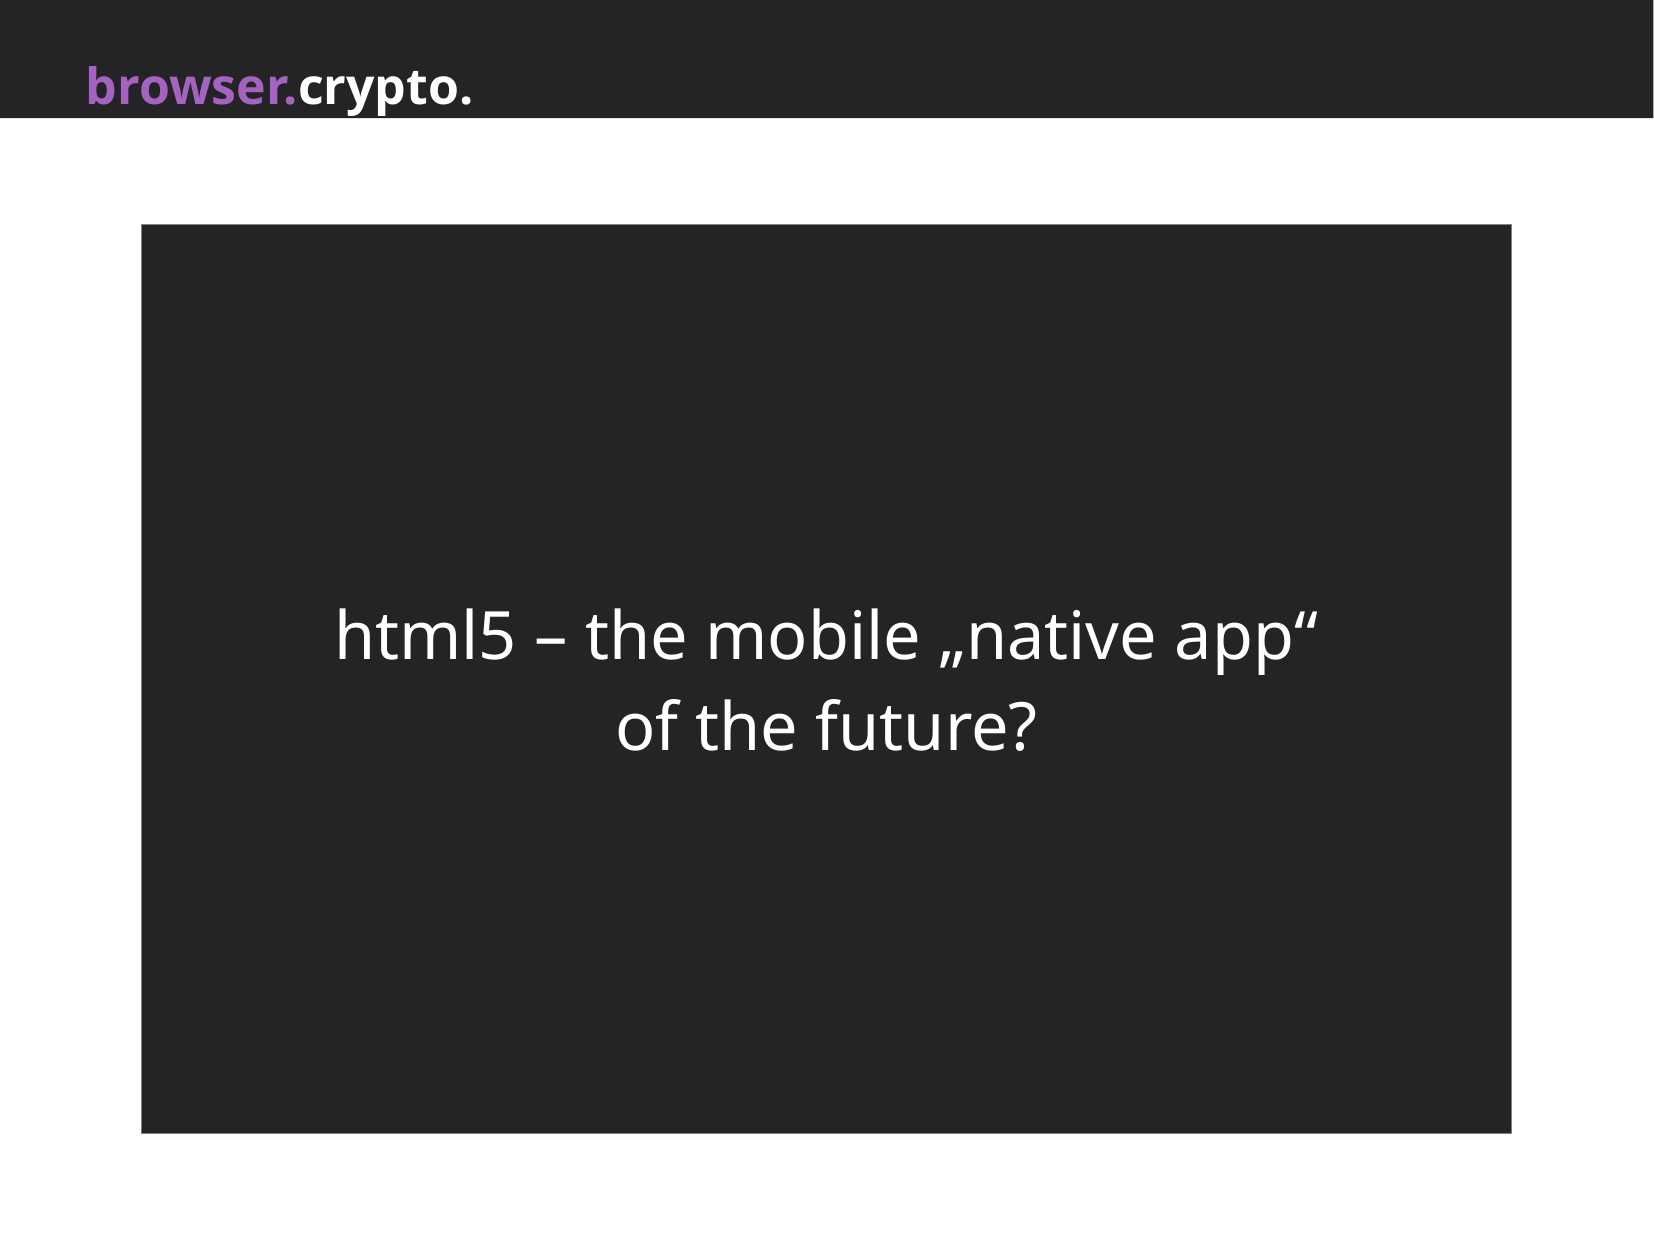

browser.crypto.
html5 – the mobile „native app“
of the future?